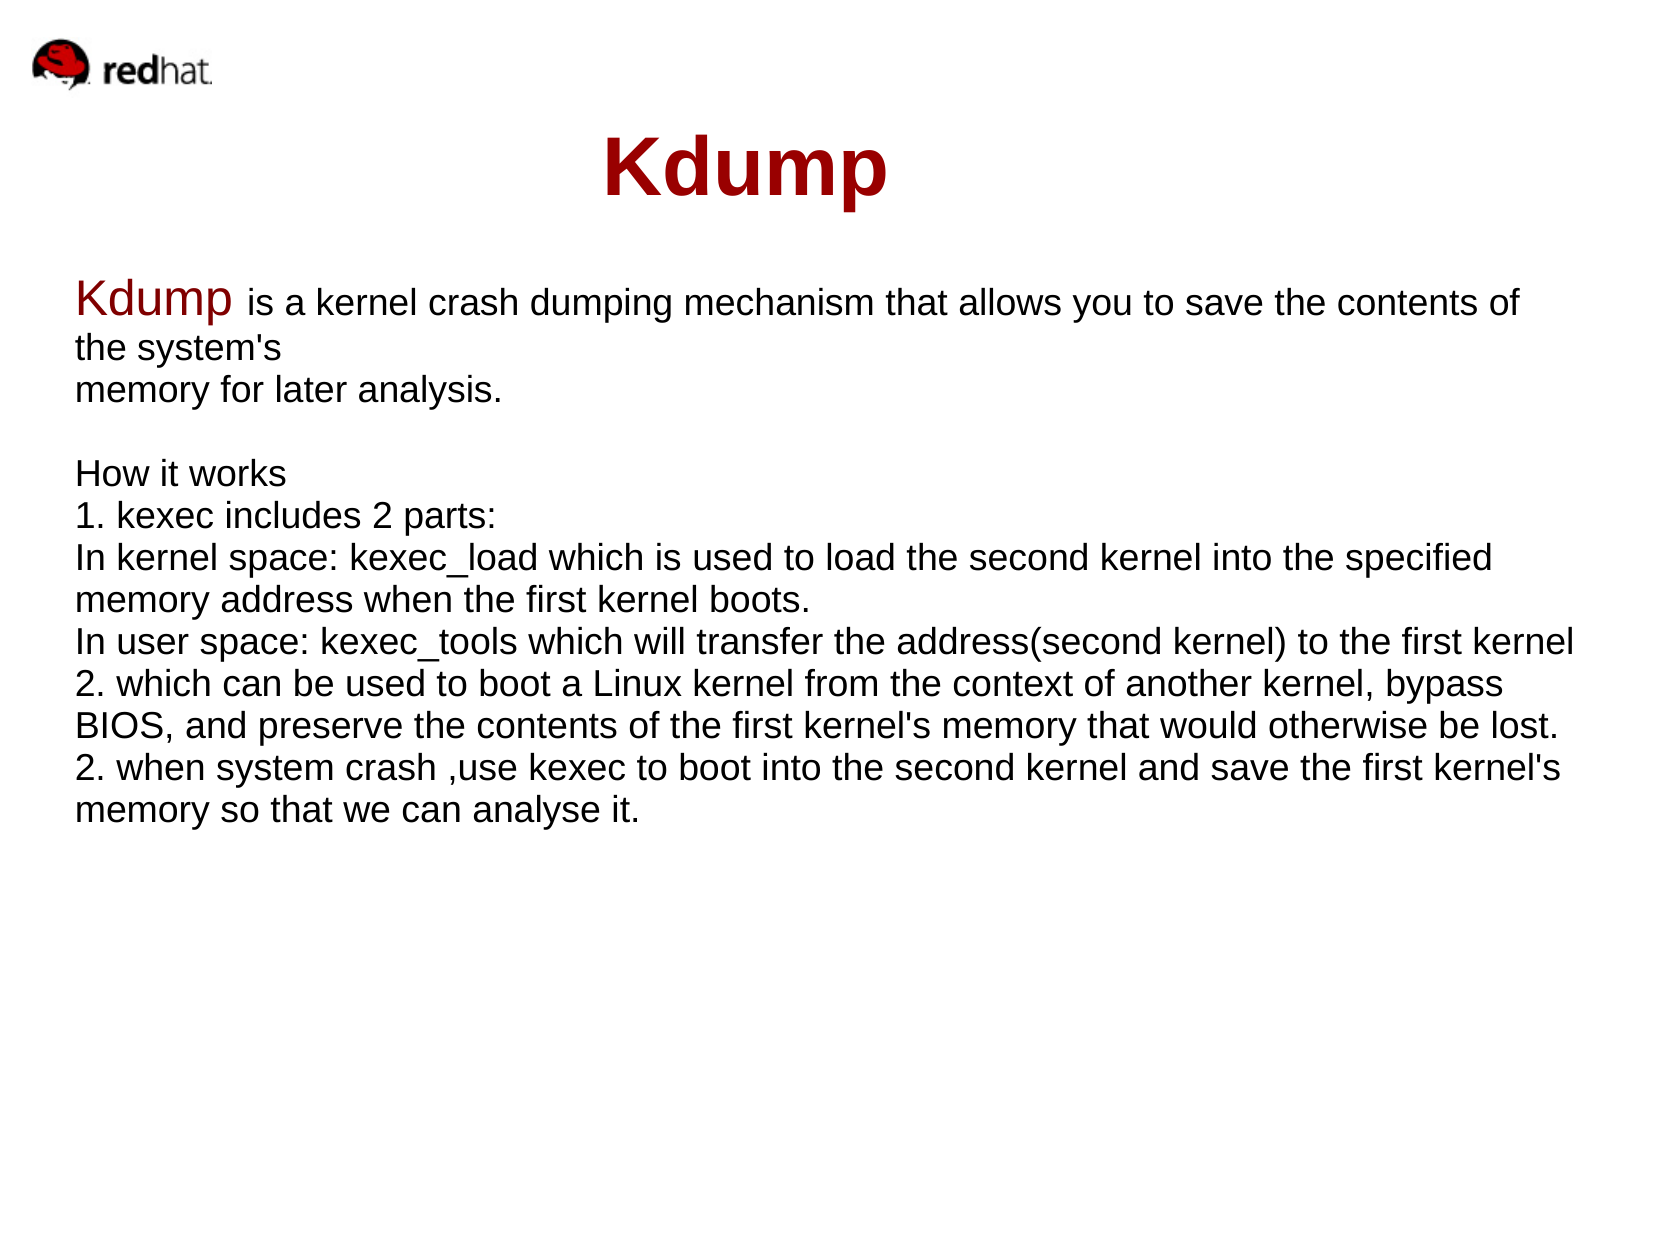

Kdump
Kdump is a kernel crash dumping mechanism that allows you to save the contents of the system's
memory for later analysis.
How it works
1. kexec includes 2 parts:
In kernel space: kexec_load which is used to load the second kernel into the specified memory address when the first kernel boots.
In user space: kexec_tools which will transfer the address(second kernel) to the first kernel
2. which can be used to boot a Linux kernel from the context of another kernel, bypass BIOS, and preserve the contents of the first kernel's memory that would otherwise be lost.
2. when system crash ,use kexec to boot into the second kernel and save the first kernel's memory so that we can analyse it.